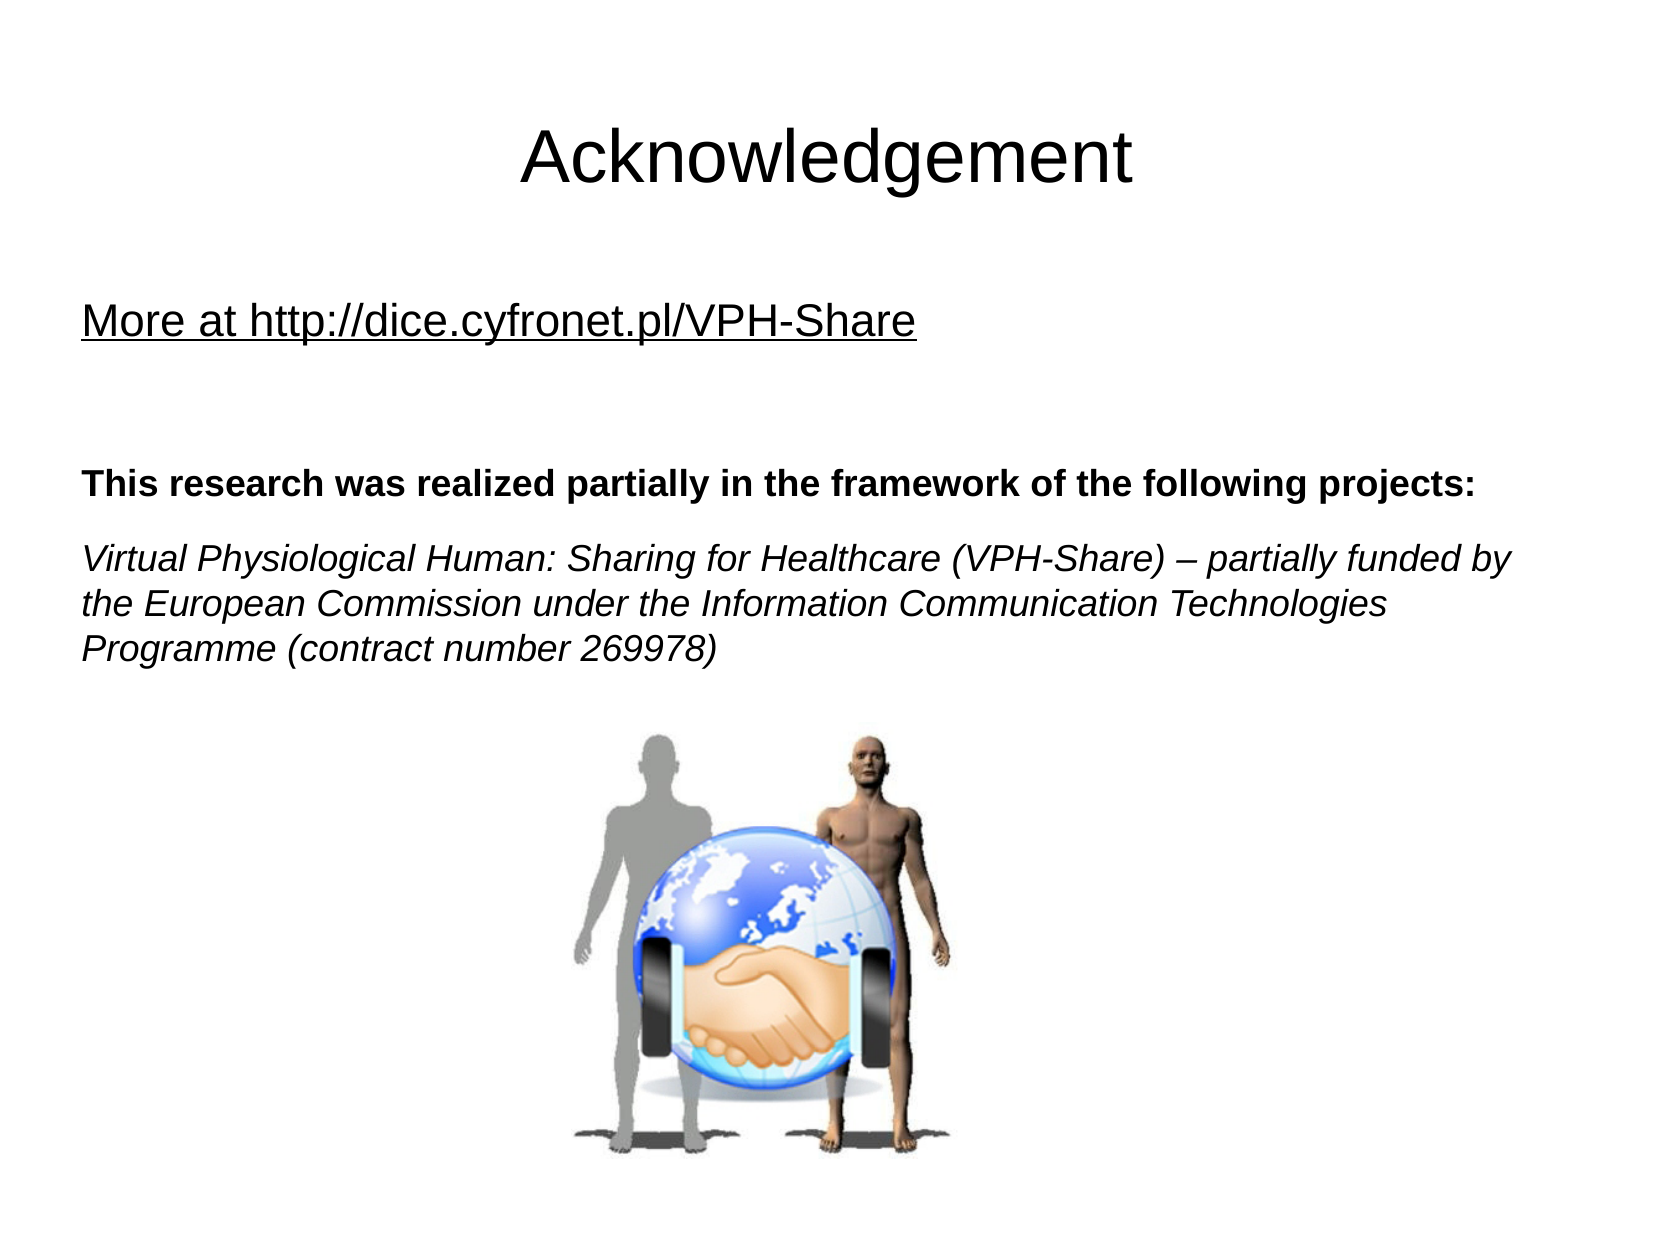

Acknowledgement
# More at http://dice.cyfronet.pl/VPH-Share
This research was realized partially in the framework of the following projects:
Virtual Physiological Human: Sharing for Healthcare (VPH-Share) – partially funded by the European Commission under the Information Communication Technologies Programme (contract number 269978)